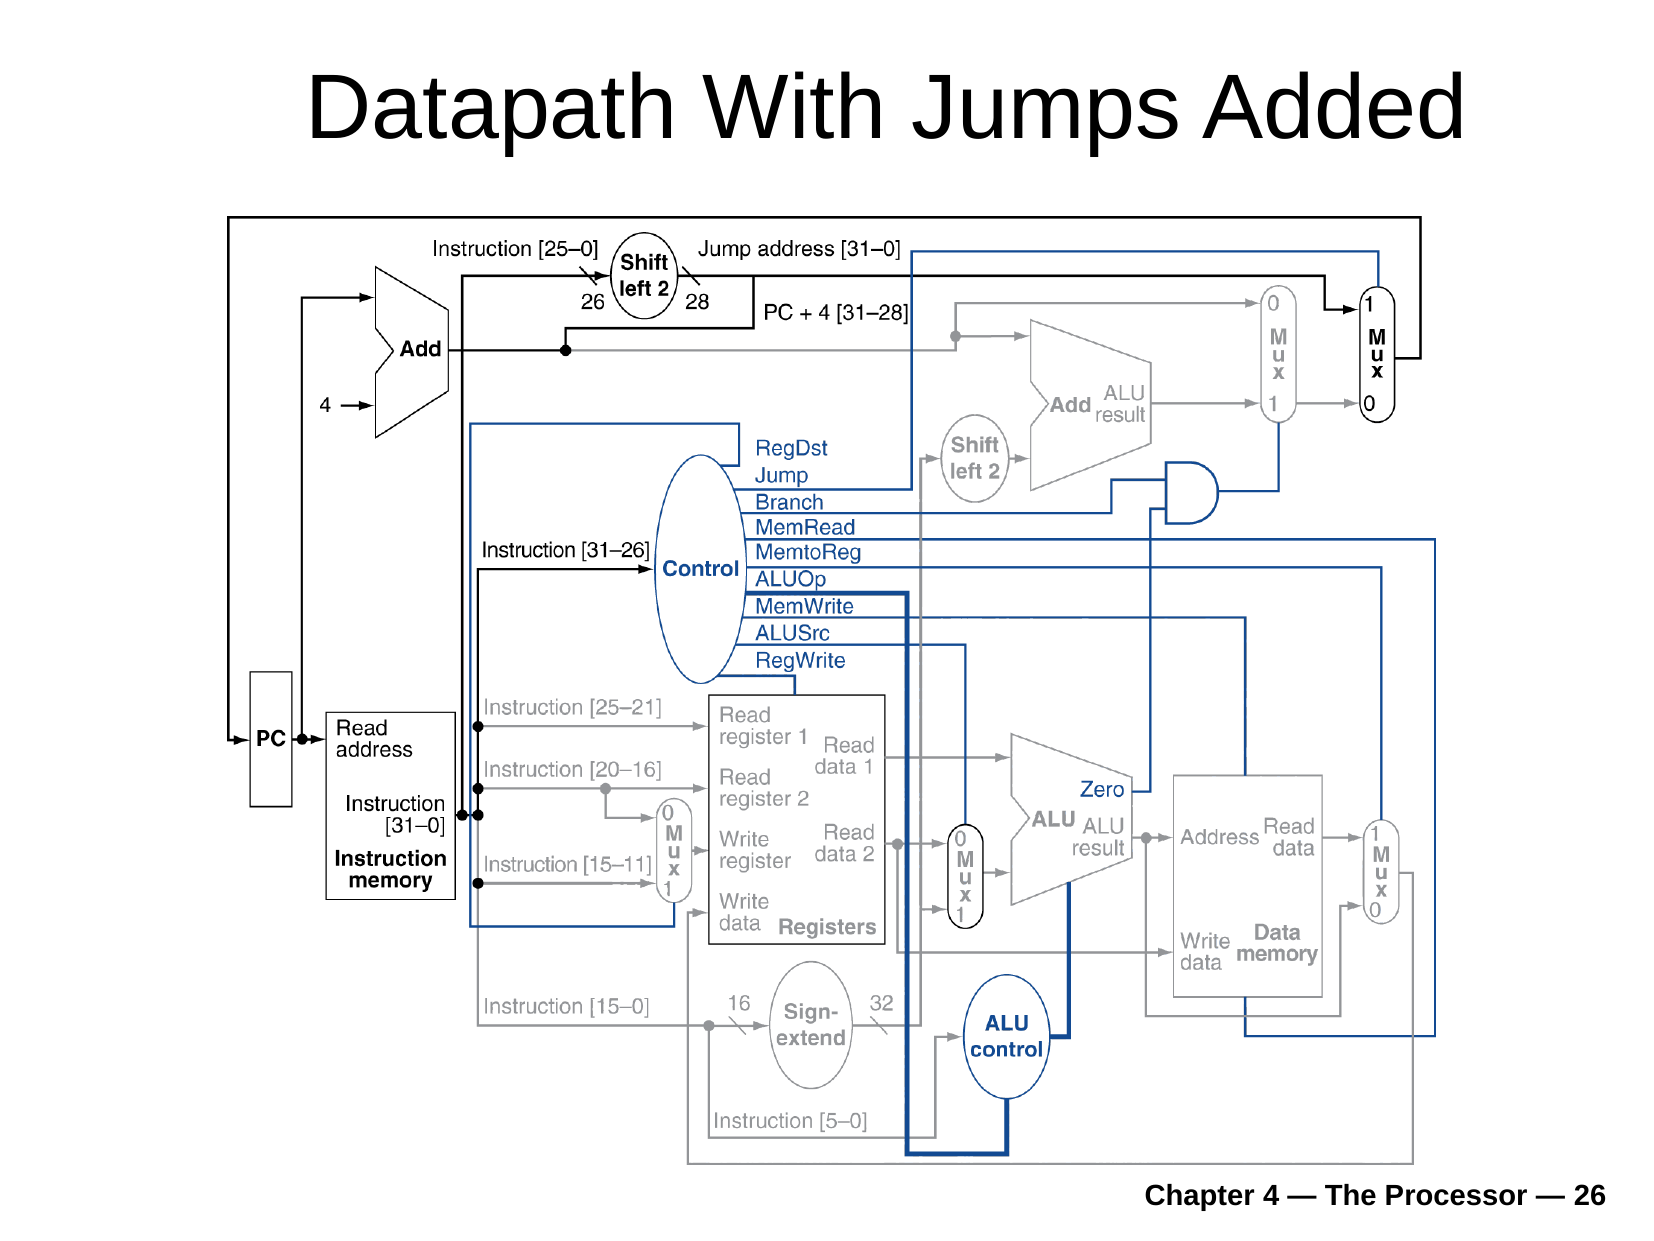

# Datapath With Jumps Added
Chapter 4 — The Processor —